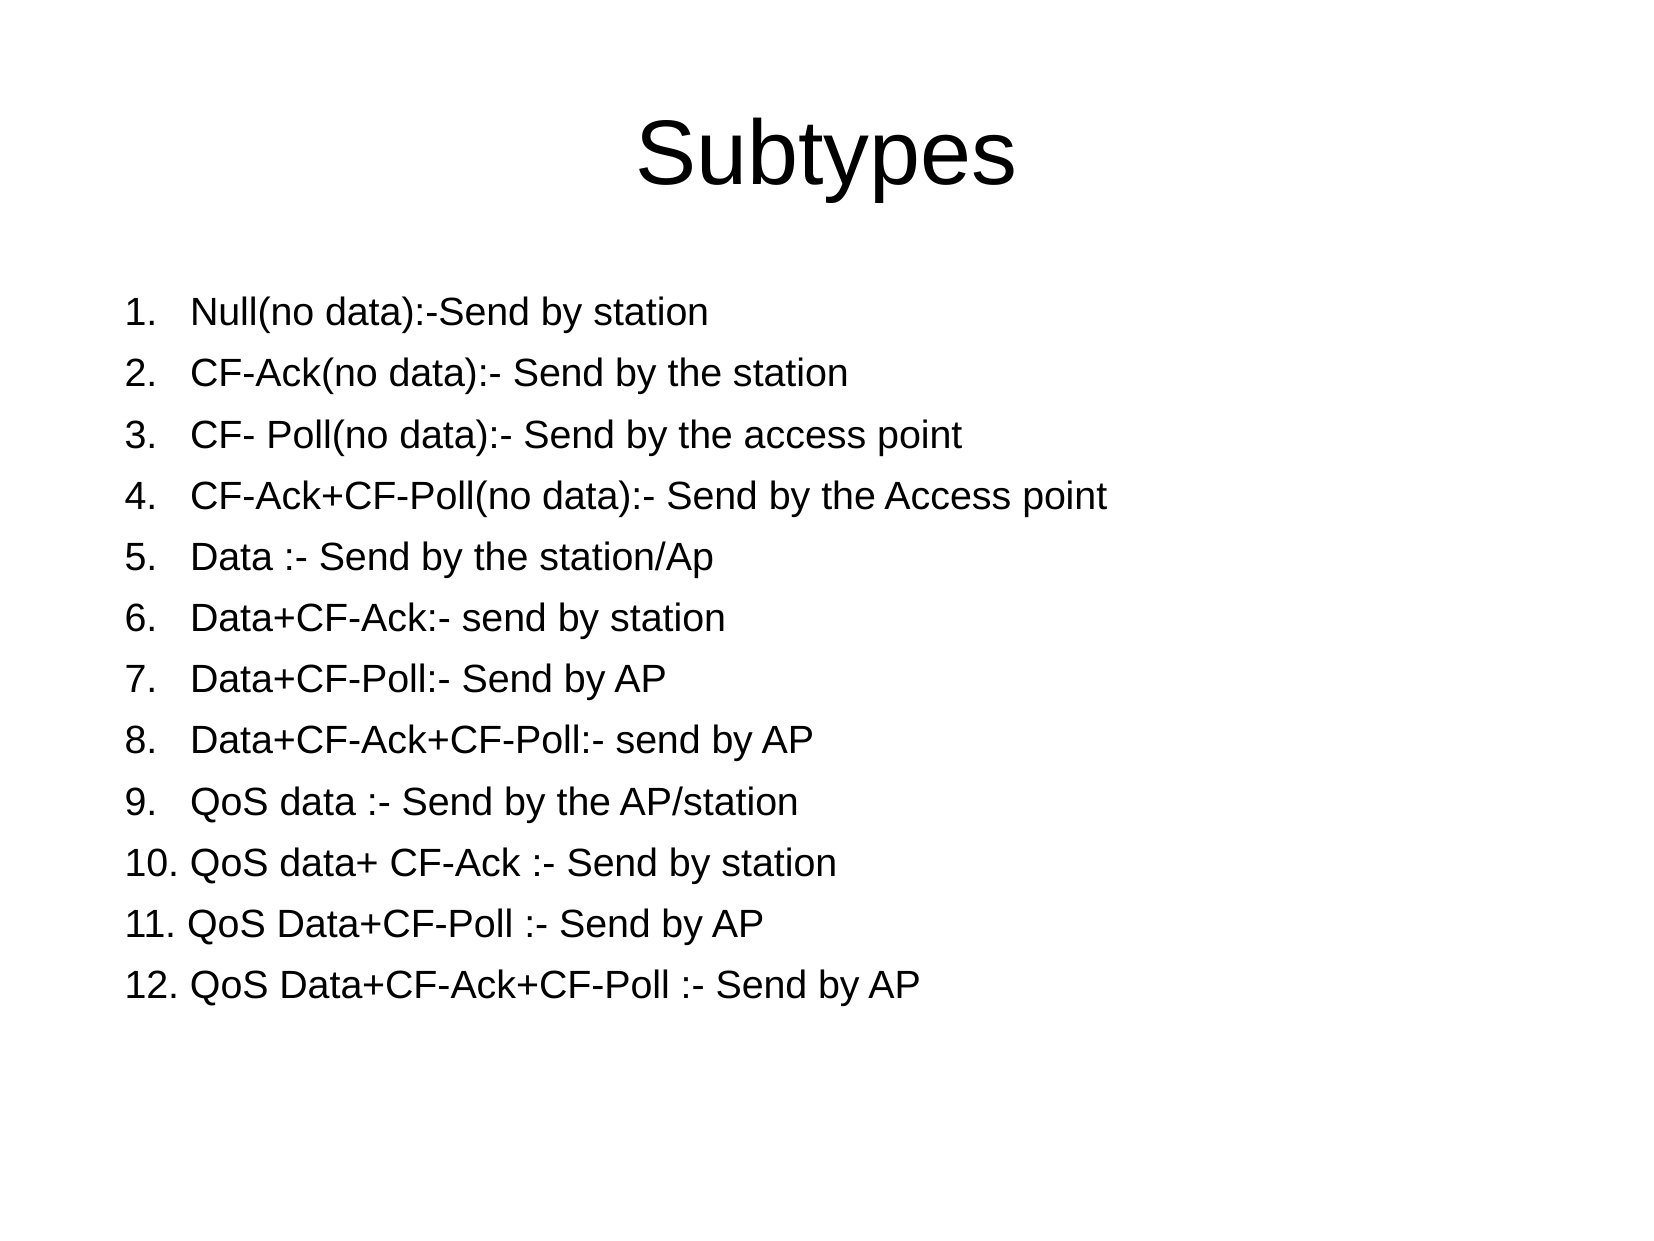

# Subtypes
1. Null(no data):-Send by station
2. CF-Ack(no data):- Send by the station
3. CF- Poll(no data):- Send by the access point
4. CF-Ack+CF-Poll(no data):- Send by the Access point
5. Data :- Send by the station/Ap
6. Data+CF-Ack:- send by station
7. Data+CF-Poll:- Send by AP
8. Data+CF-Ack+CF-Poll:- send by AP
9. QoS data :- Send by the AP/station
10. QoS data+ CF-Ack :- Send by station
11. QoS Data+CF-Poll :- Send by AP
12. QoS Data+CF-Ack+CF-Poll :- Send by AP